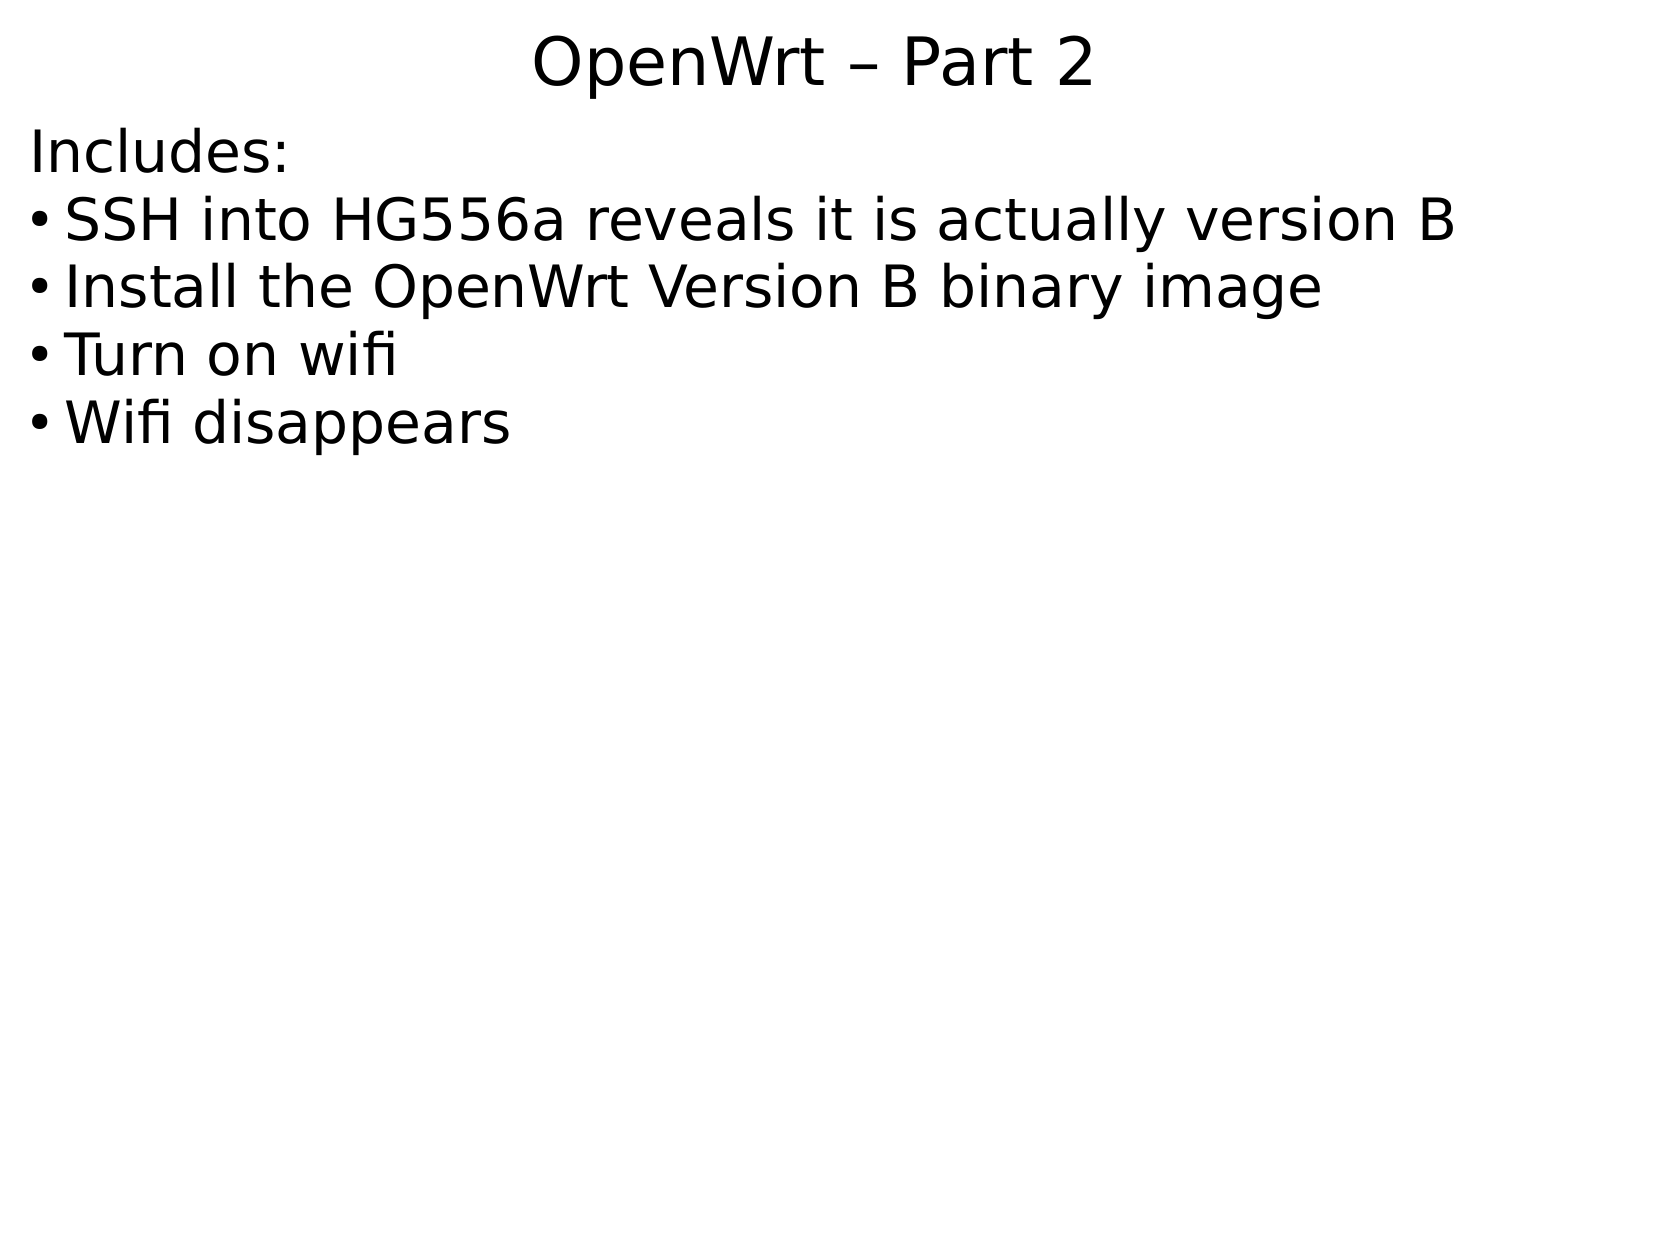

# OpenWrt – Part 2
Includes:
SSH into HG556a reveals it is actually version B
Install the OpenWrt Version B binary image
Turn on wifi
Wifi disappears